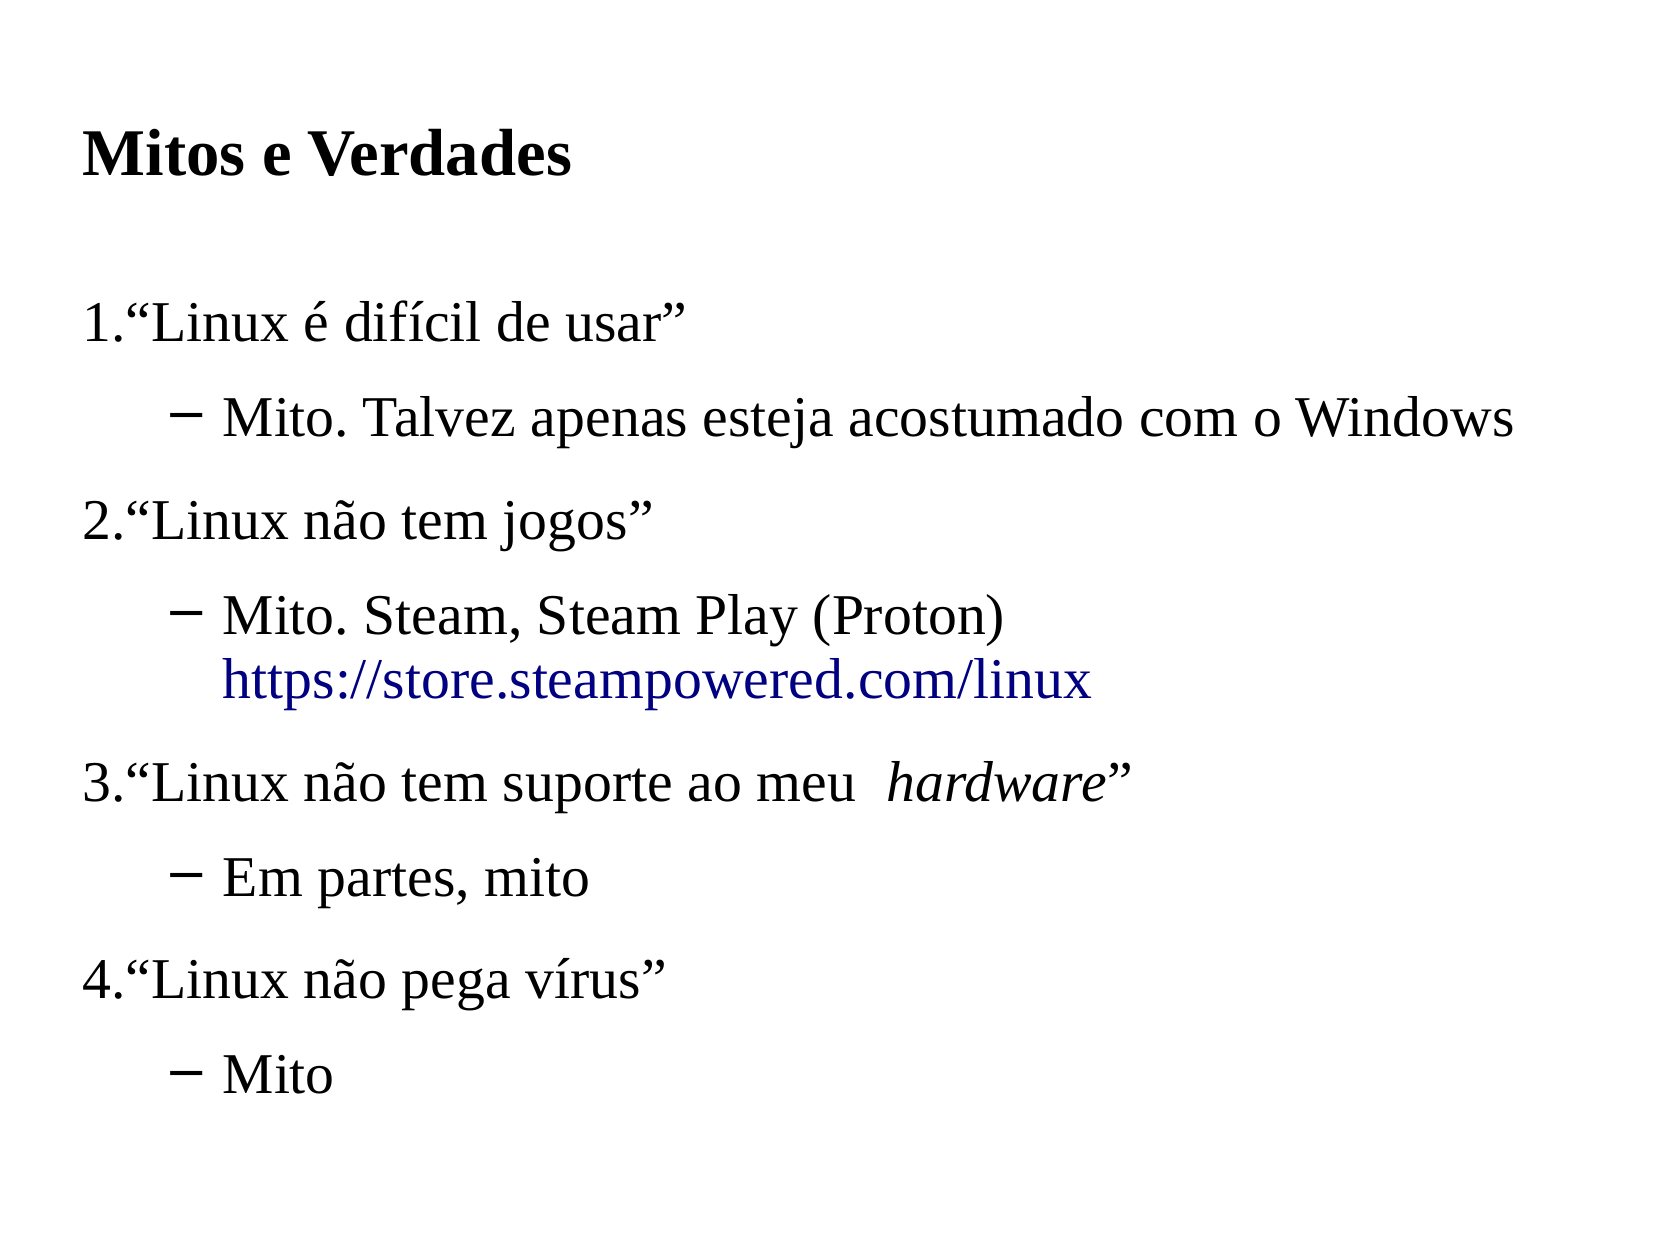

# Mitos e Verdades
“Linux é difícil de usar”
Mito. Talvez apenas esteja acostumado com o Windows
“Linux não tem jogos”
Mito. Steam, Steam Play (Proton) https://store.steampowered.com/linux
“Linux não tem suporte ao meu hardware”
Em partes, mito
“Linux não pega vírus”
Mito